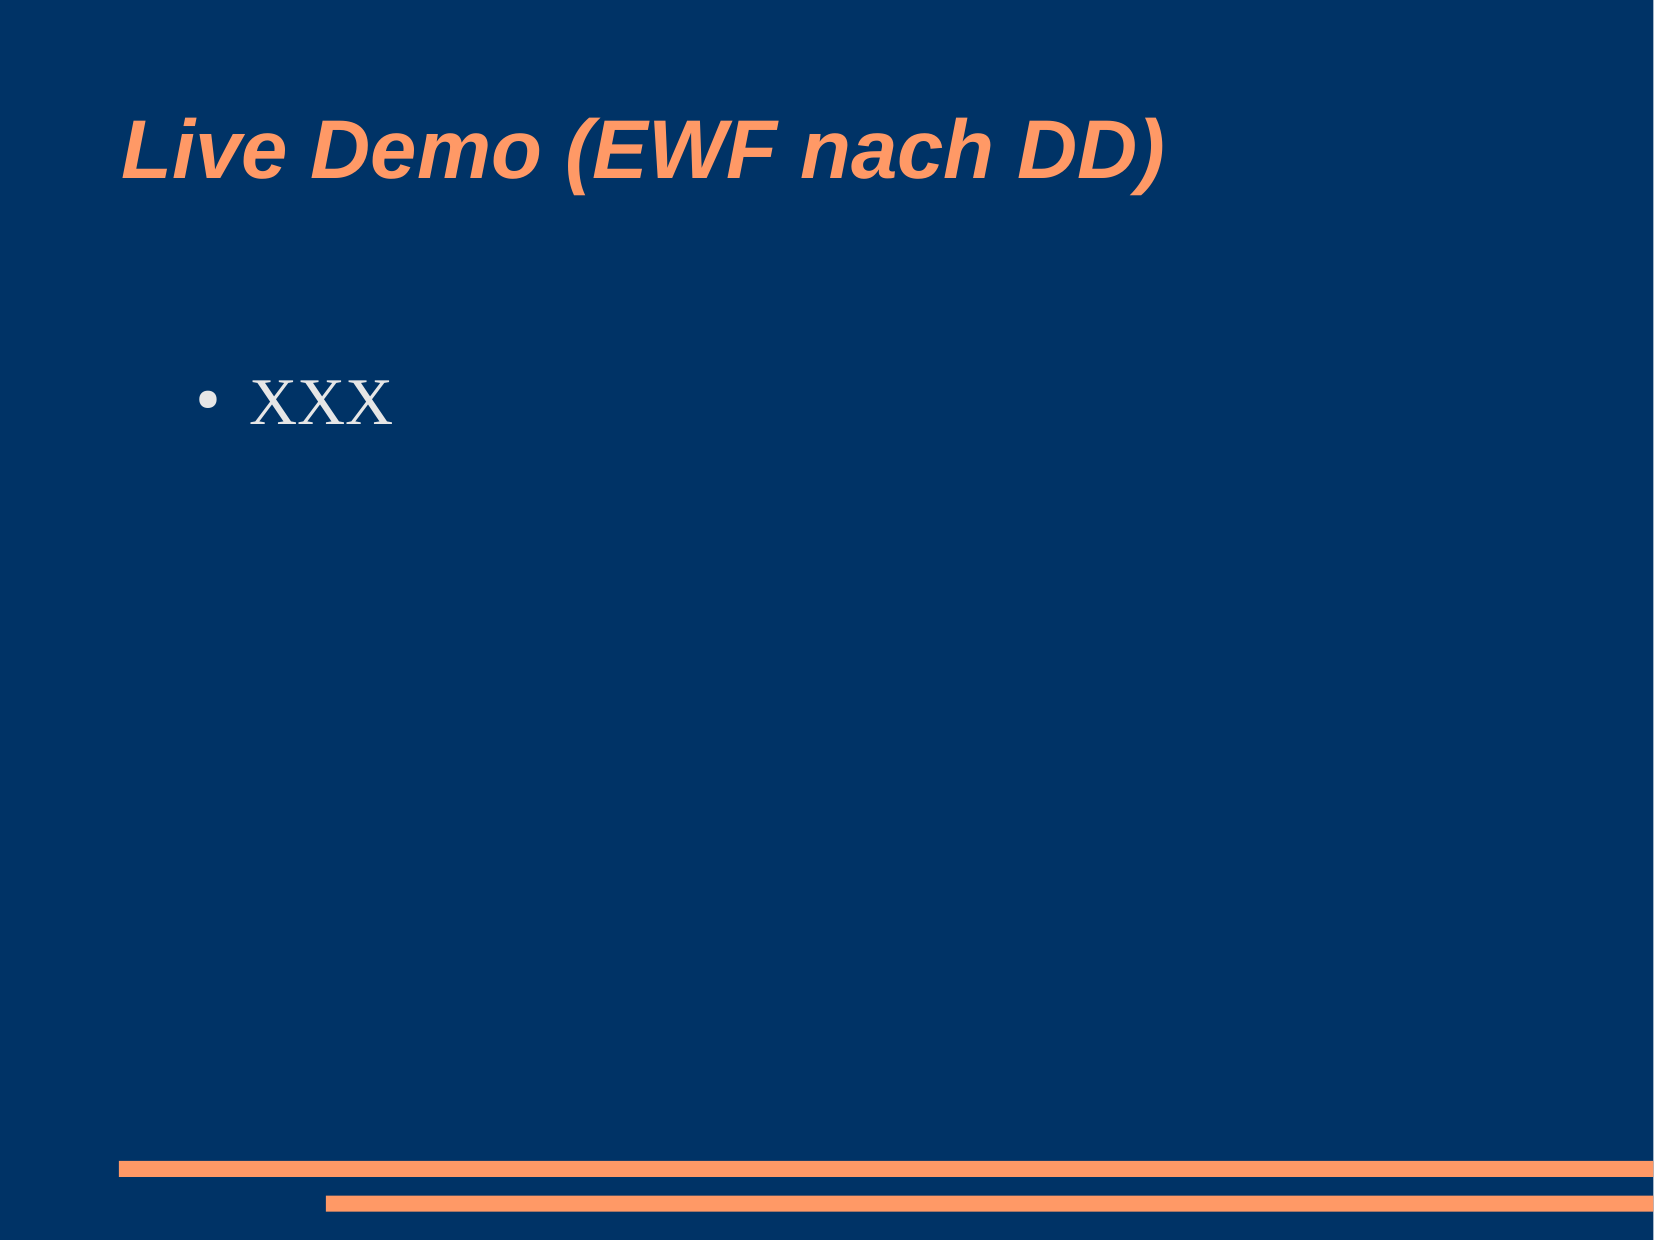

# Live Demo (EWF nach DD)
XXX